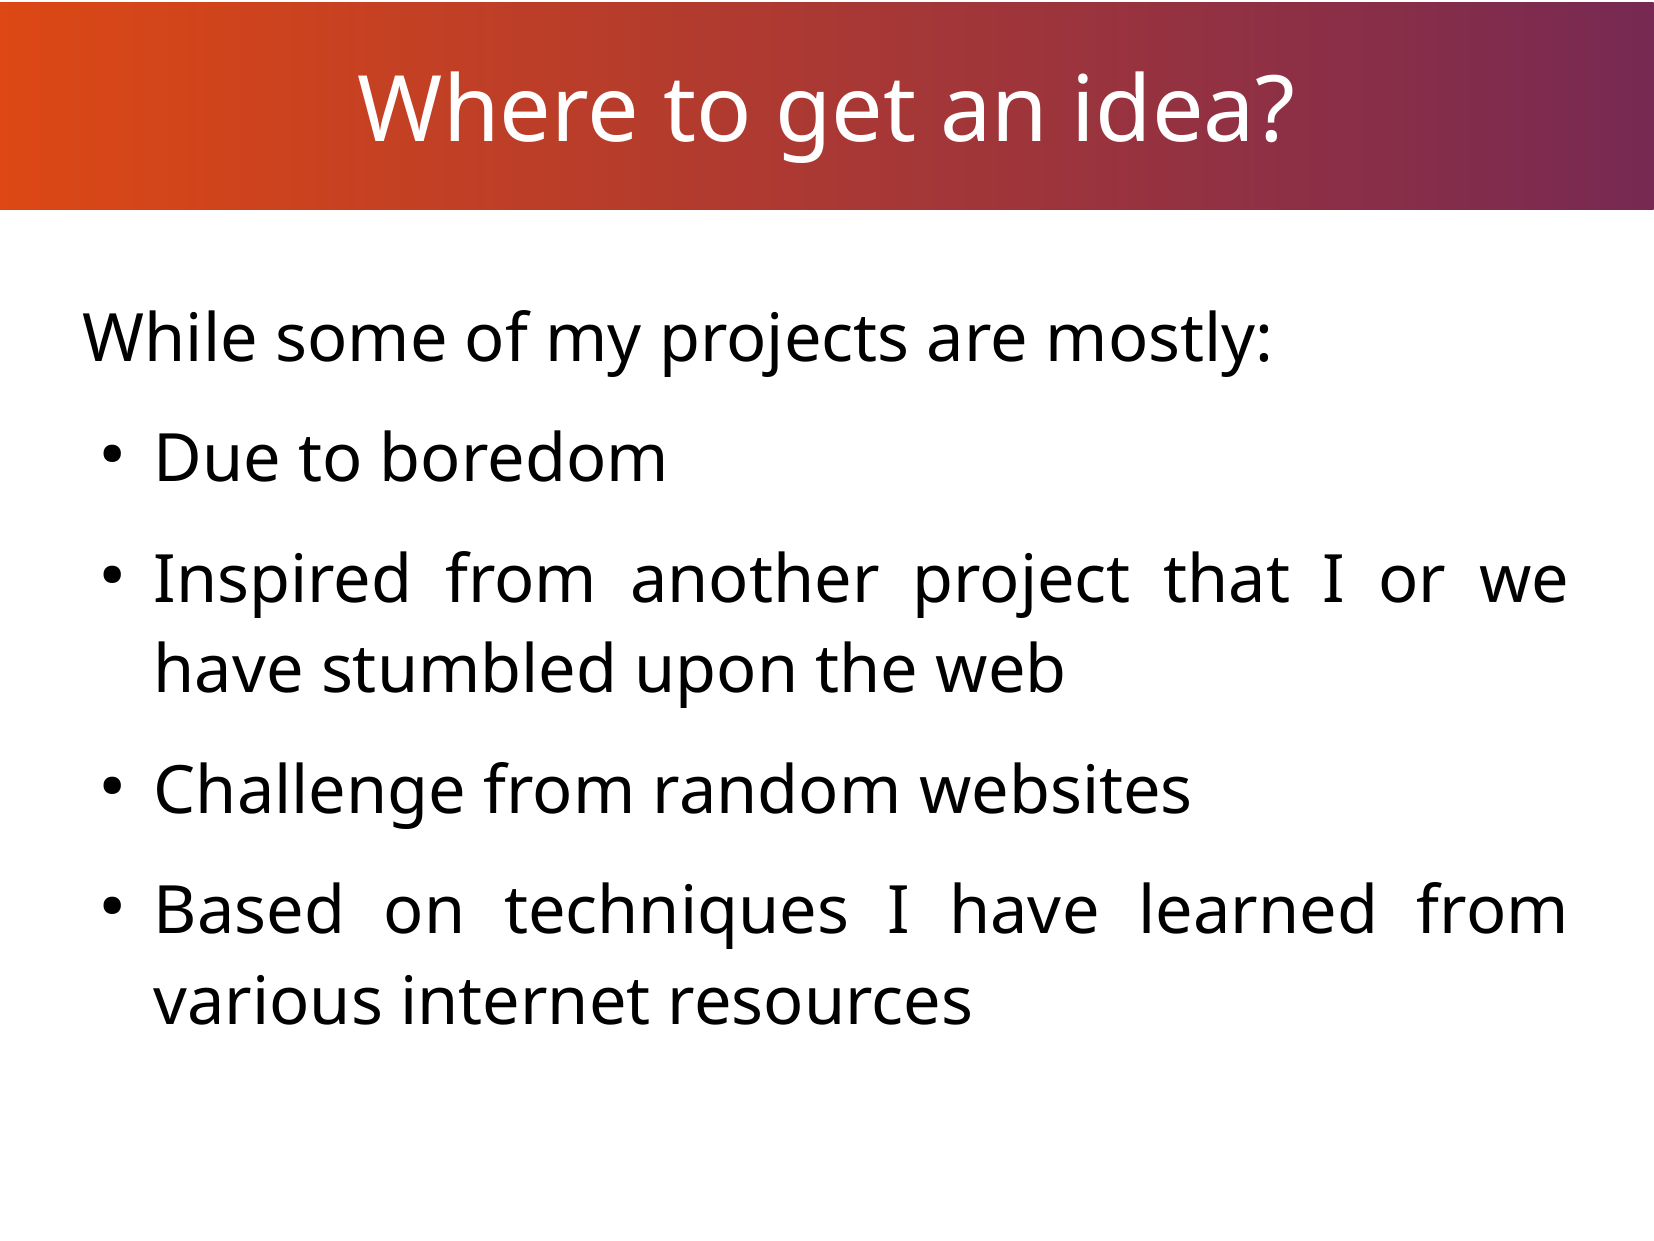

# Where to get an idea?
While some of my projects are mostly:
Due to boredom
Inspired from another project that I or we have stumbled upon the web
Challenge from random websites
Based on techniques I have learned from various internet resources